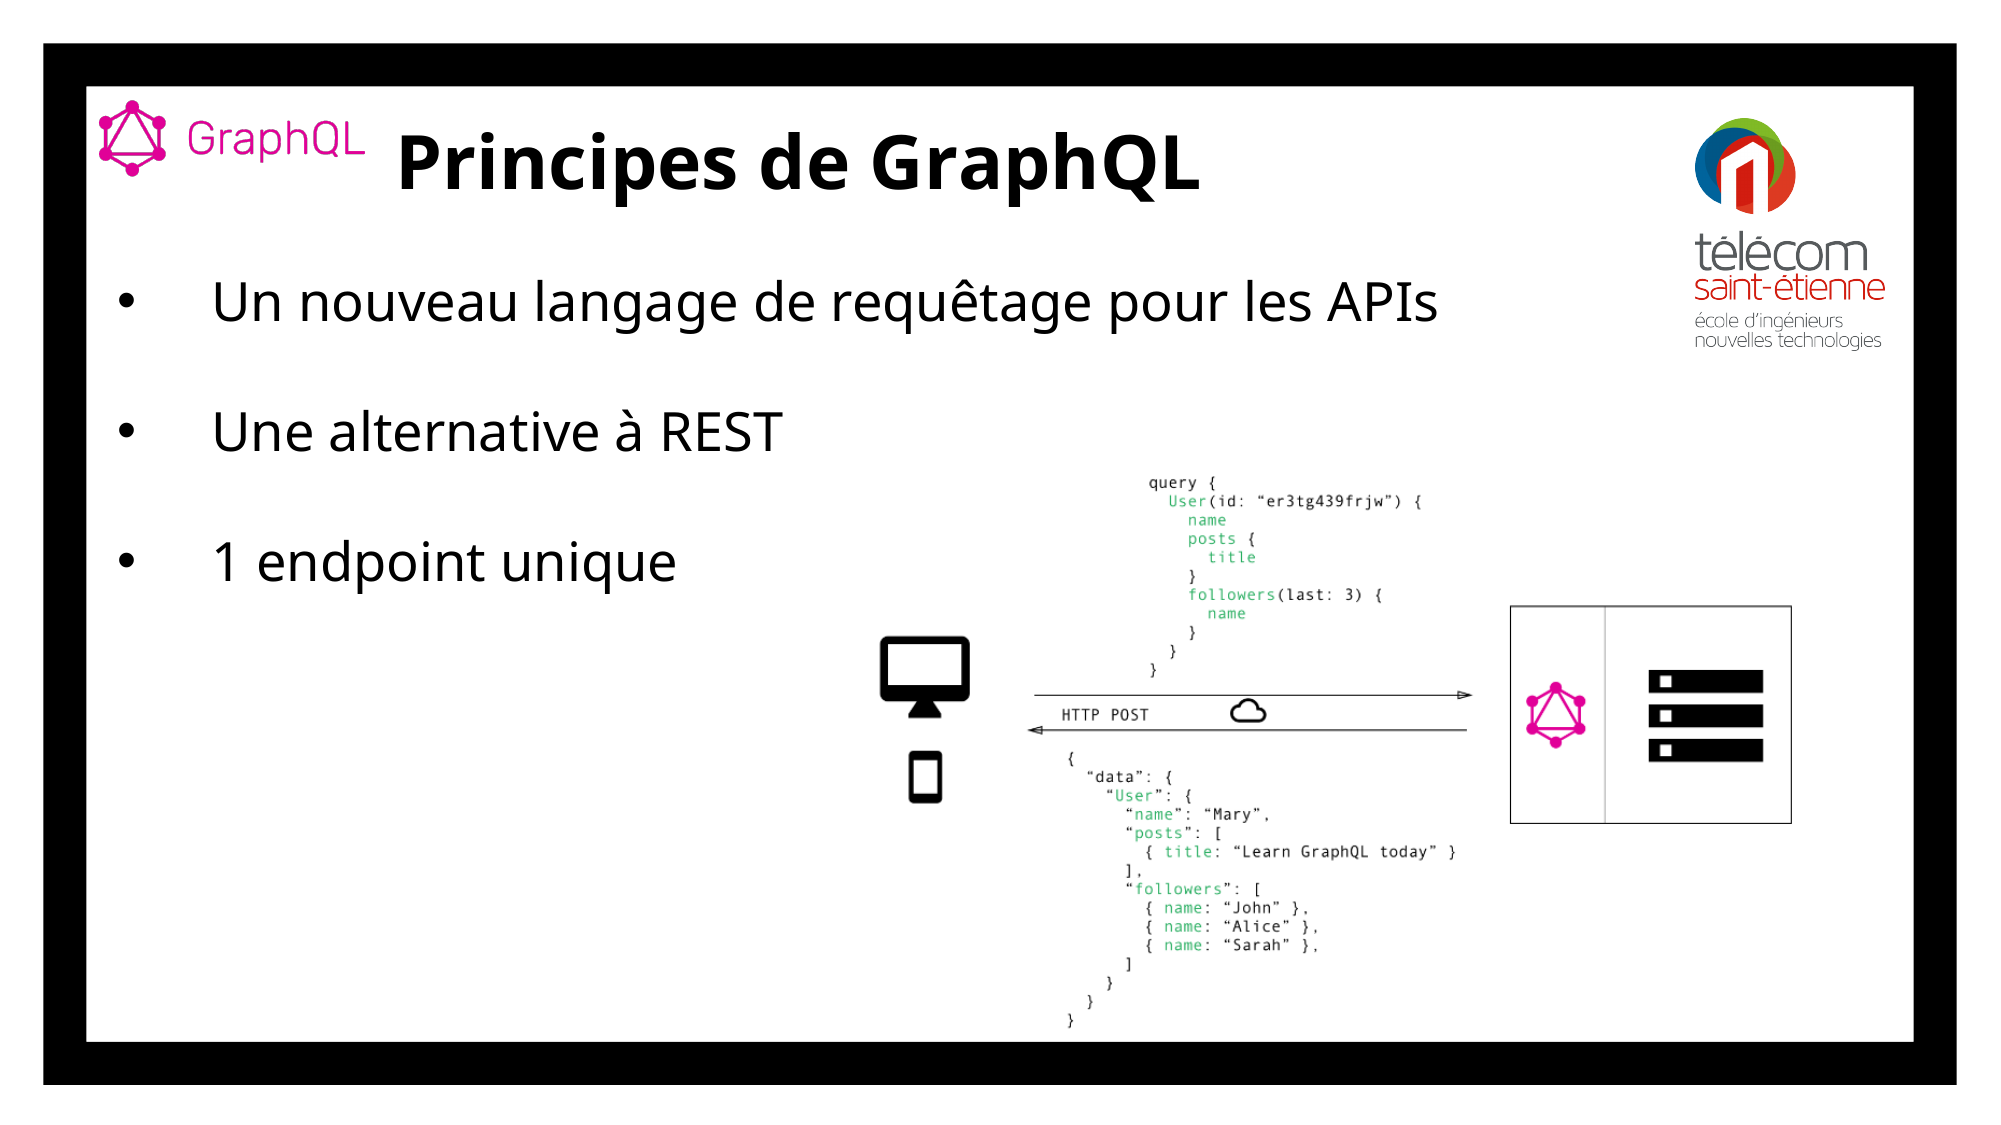

# Principes de GraphQL
Un nouveau langage de requêtage pour les APIs
Une alternative à REST
1 endpoint unique